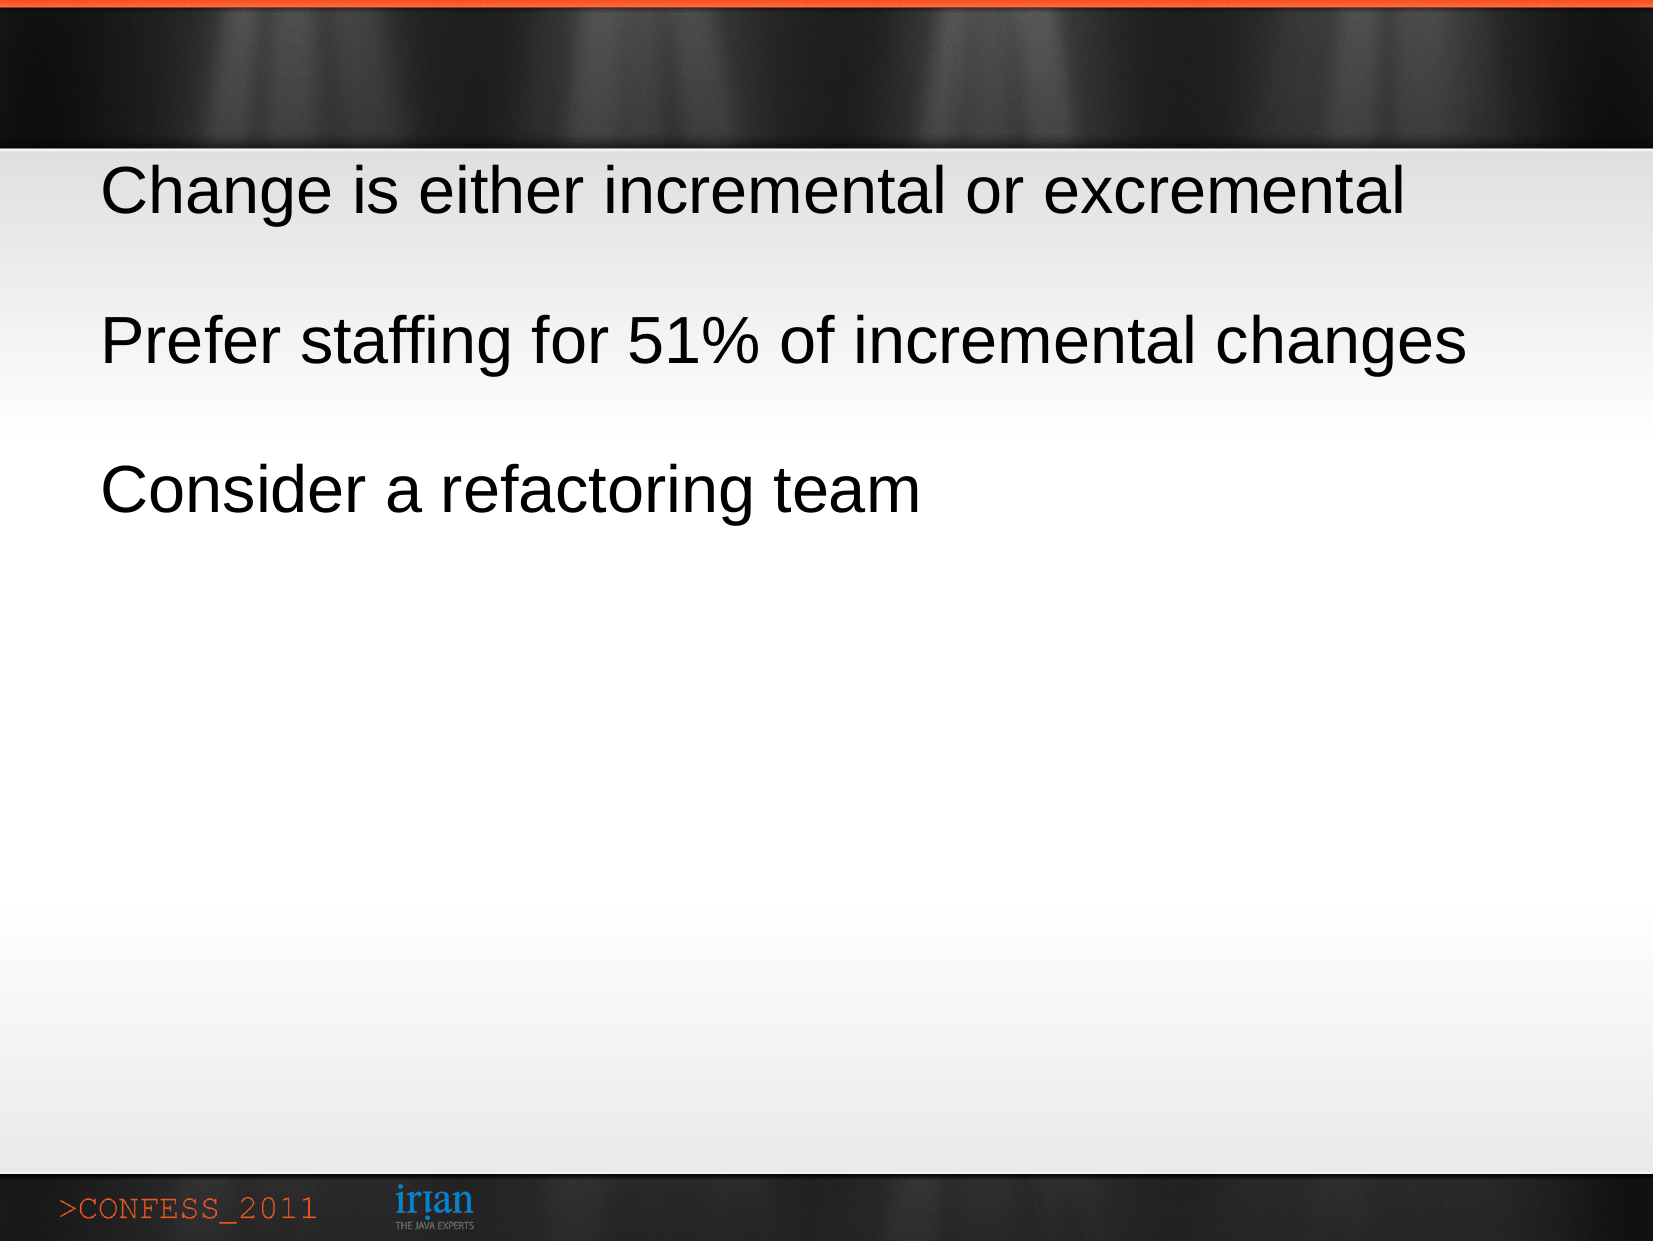

# Change is either incremental or excremental
Prefer staffing for 51% of incremental changes
Consider a refactoring team